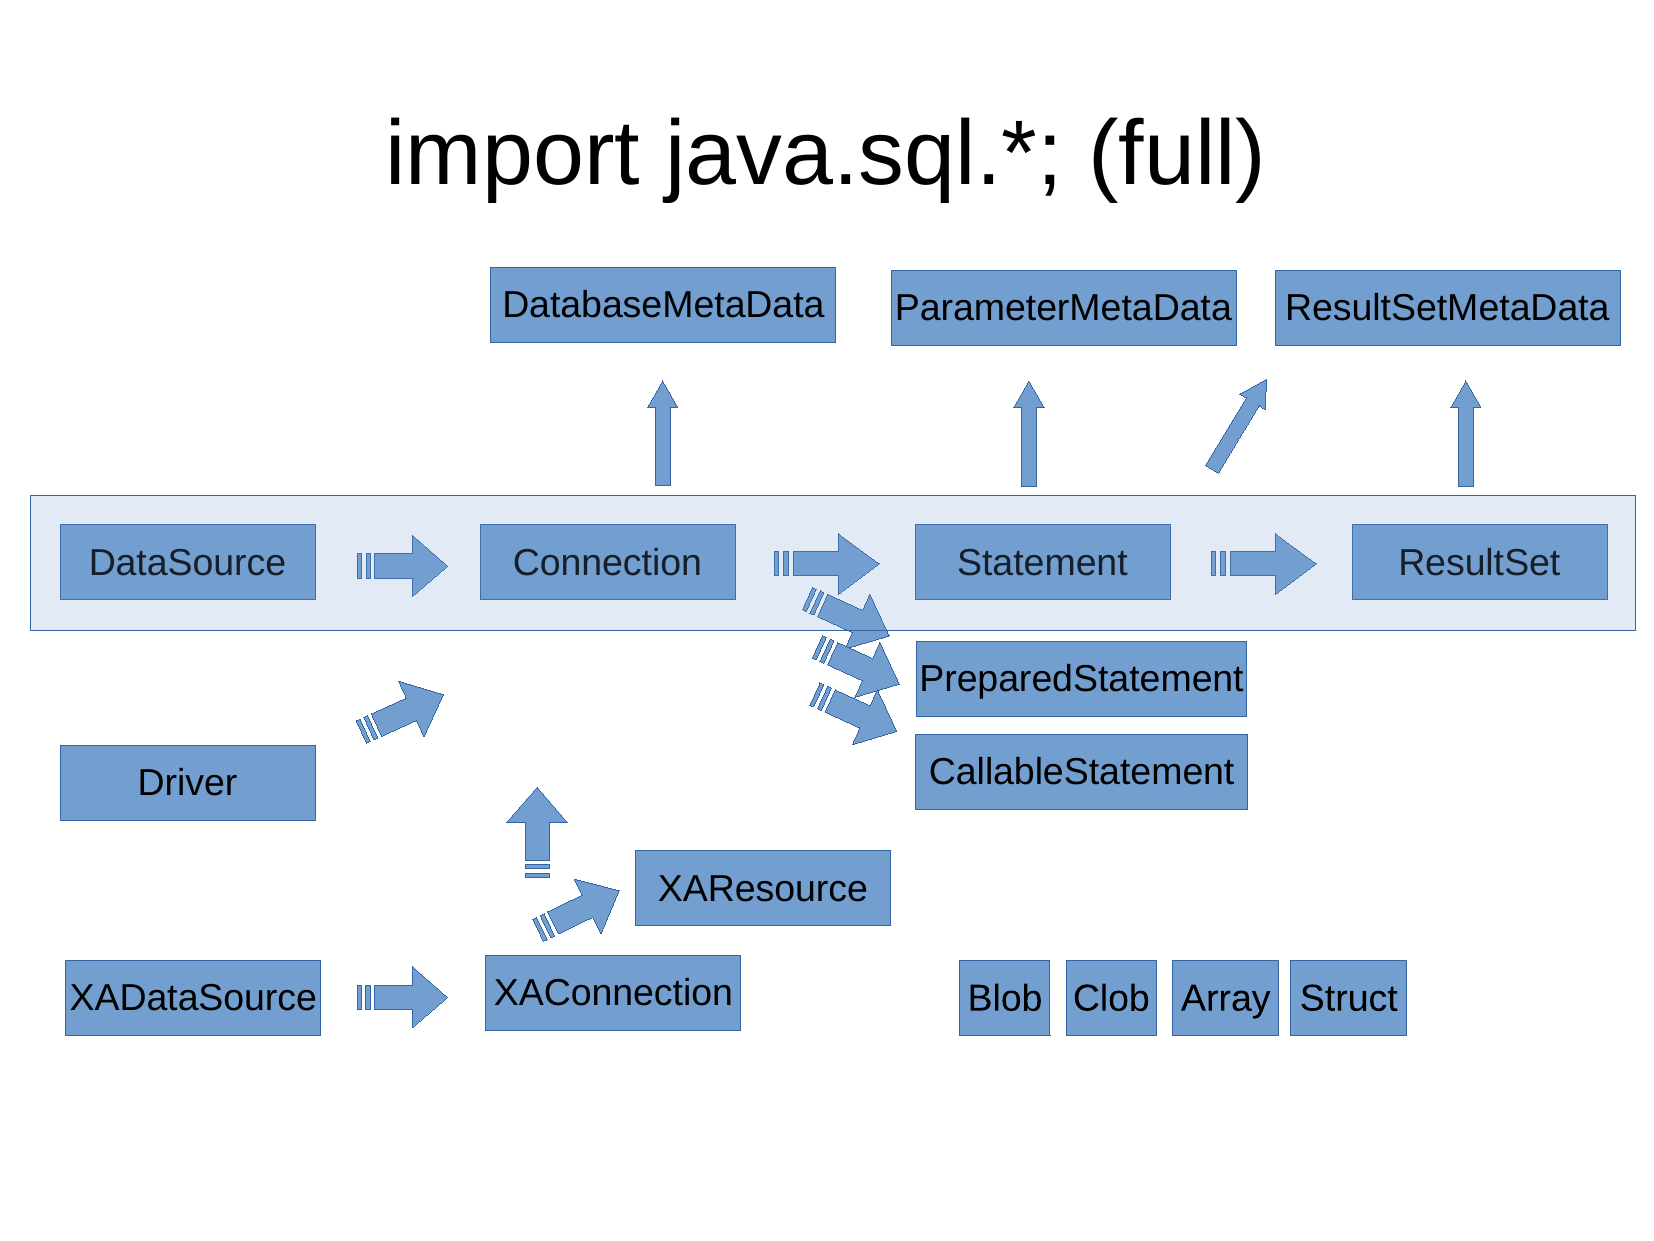

# import java.sql.*; (full)
DatabaseMetaData
ParameterMetaData
ResultSetMetaData
DataSource
Connection
Statement
ResultSet
PreparedStatement
CallableStatement
Driver
XAResource
XAConnection
Blob
Clob
Array
Struct
XADataSource